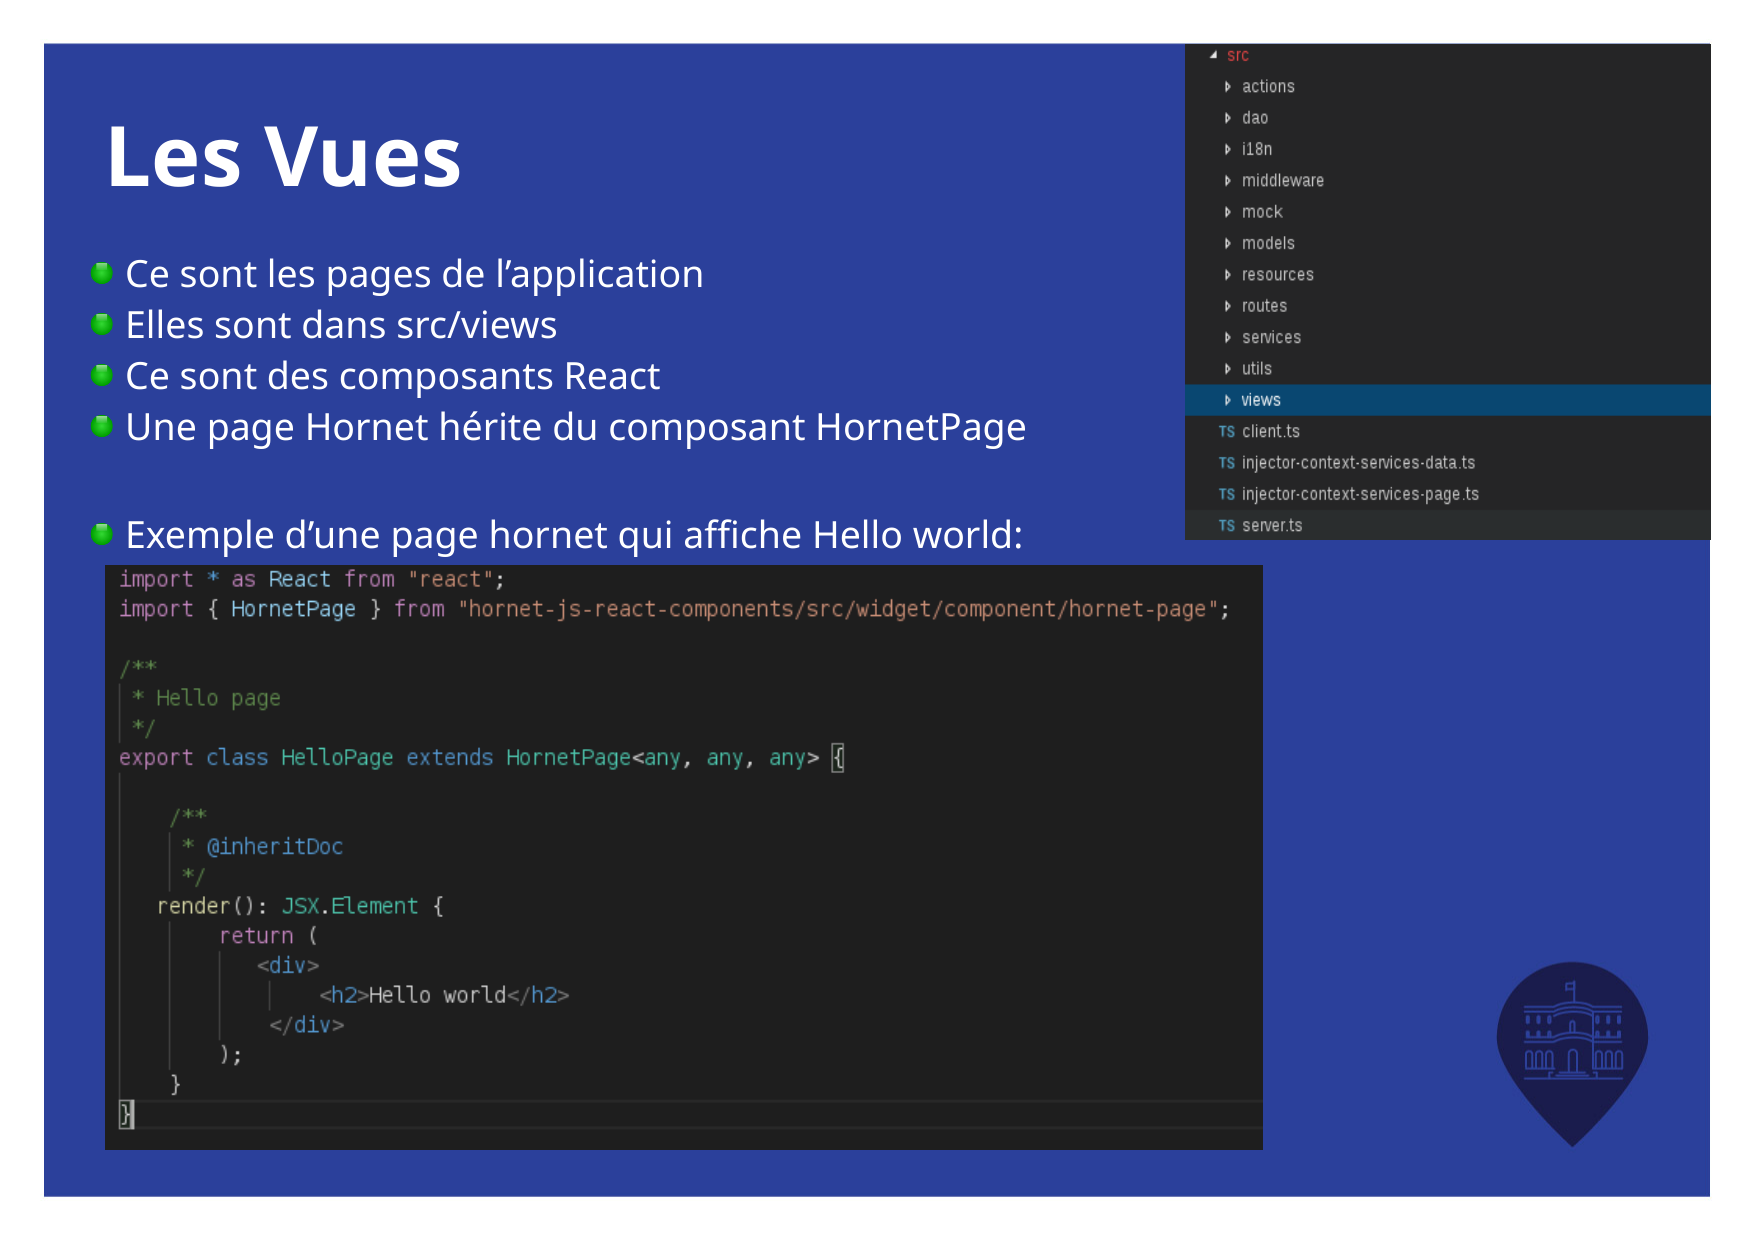

# Les Vues
Ce sont les pages de l’application
Elles sont dans src/views
Ce sont des composants React
Une page Hornet hérite du composant HornetPage
Exemple d’une page hornet qui affiche Hello world: